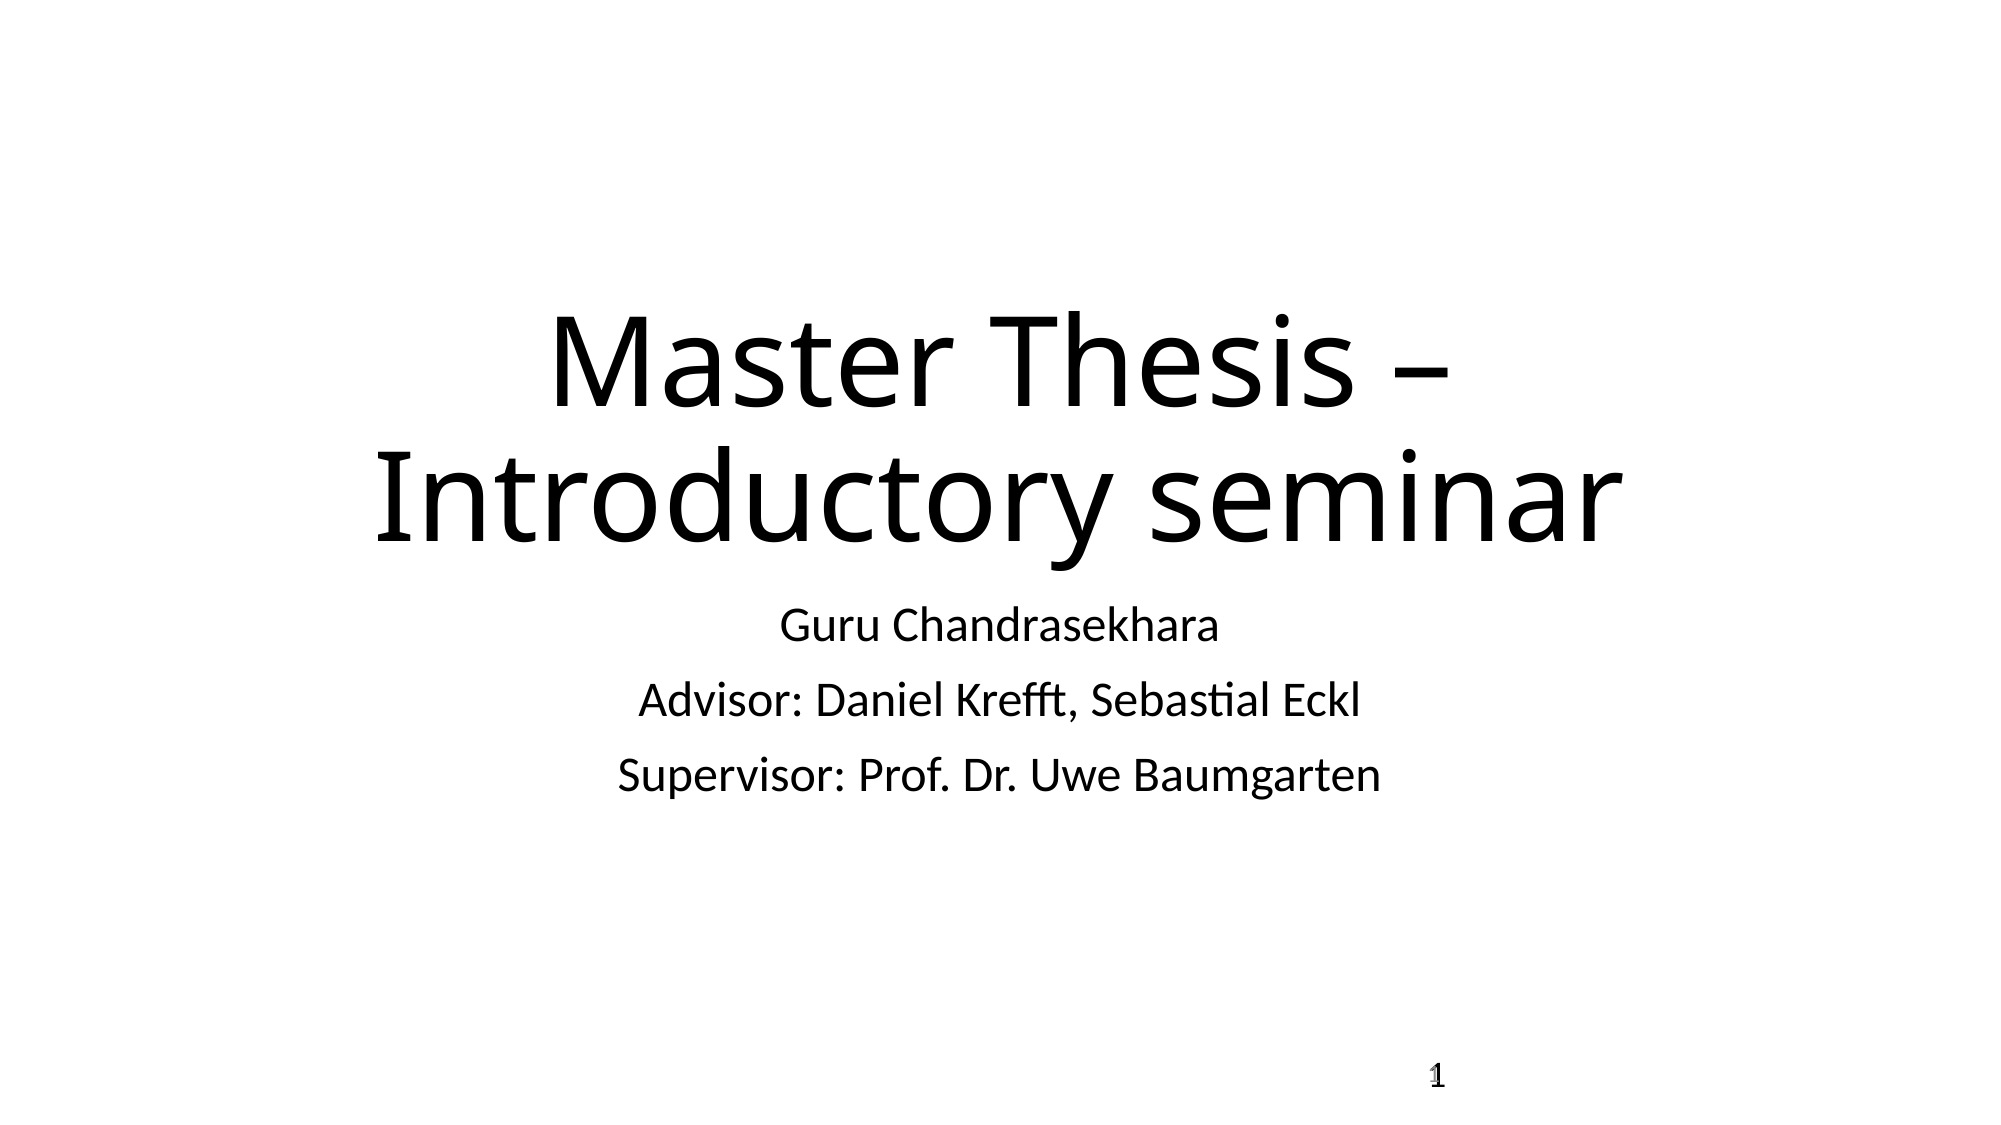

# Master Thesis – Introductory seminar
Guru Chandrasekhara
Advisor: Daniel Krefft, Sebastial Eckl
Supervisor: Prof. Dr. Uwe Baumgarten